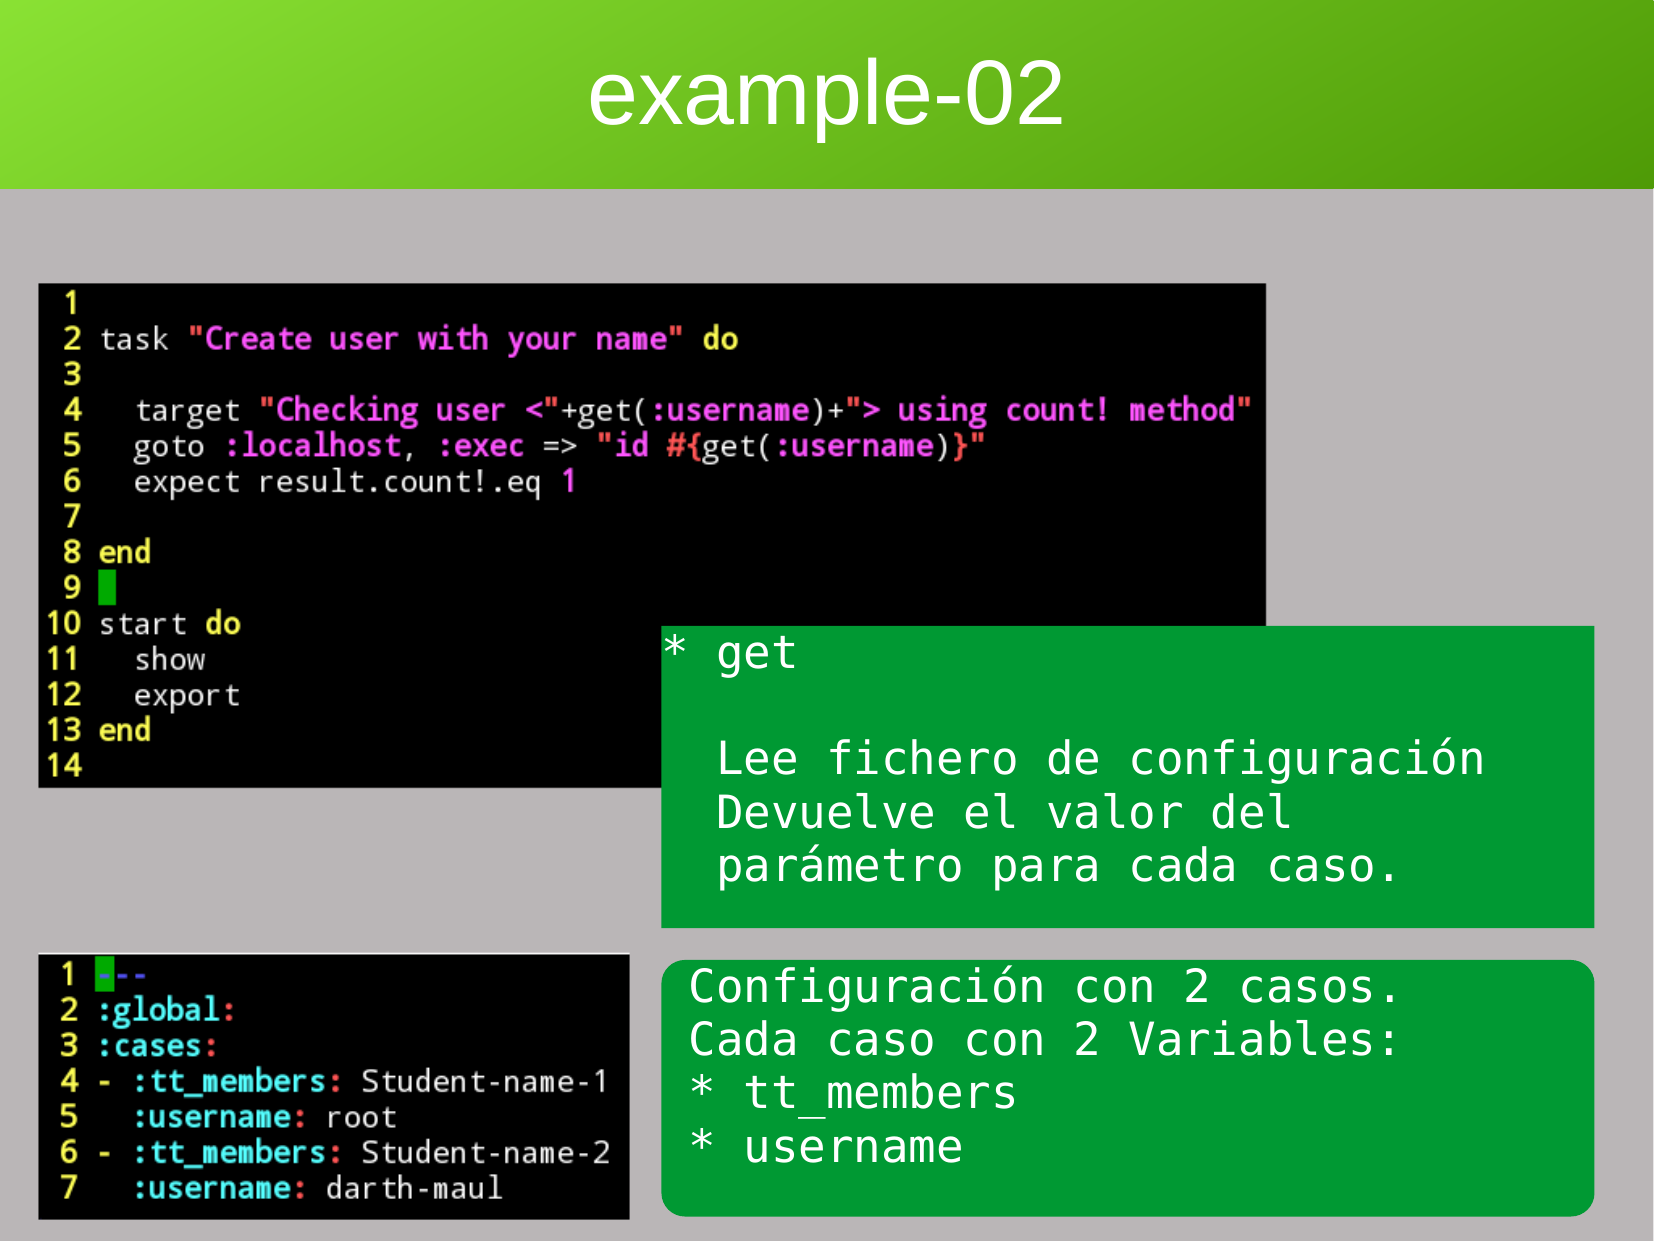

# example-02
* get
 Lee fichero de configuración
 Devuelve el valor del
 parámetro para cada caso.
 Configuración con 2 casos.
 Cada caso con 2 Variables:
 * tt_members
 * username